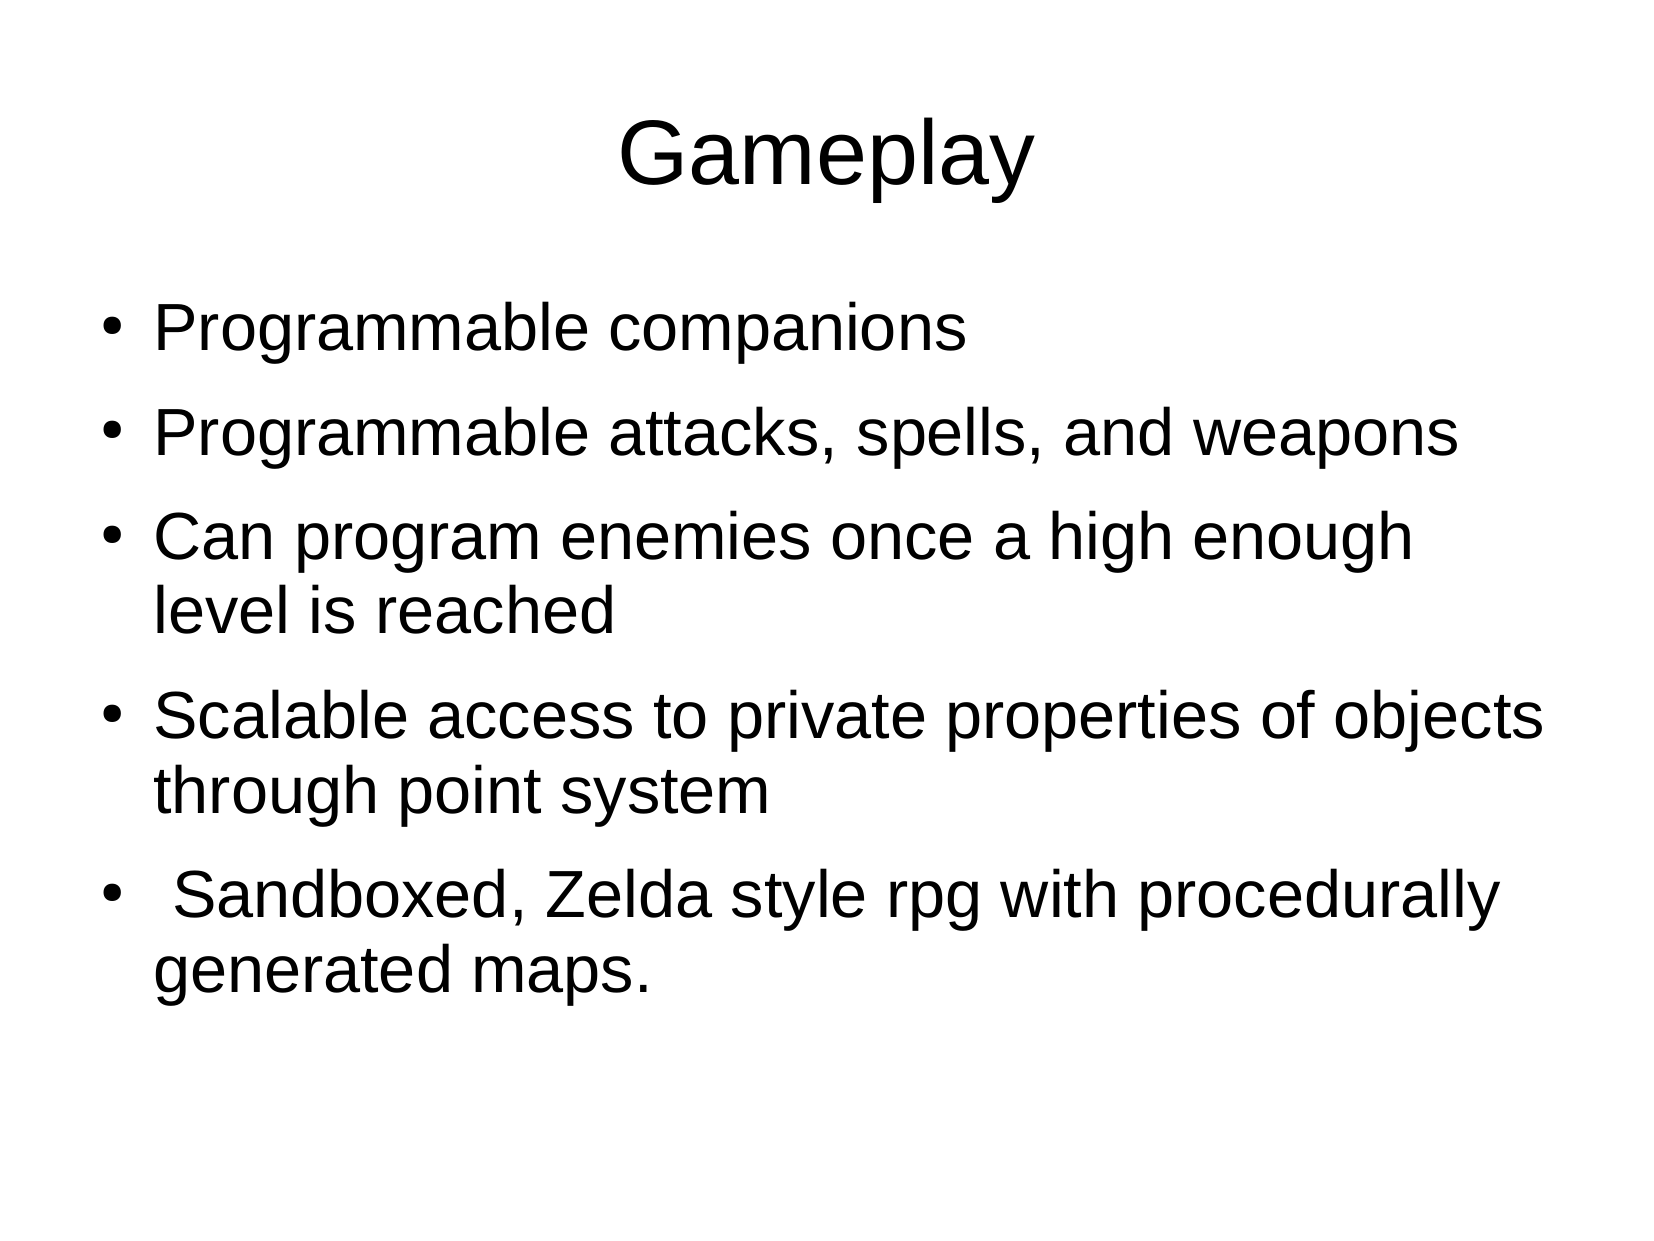

# Gameplay
Programmable companions
Programmable attacks, spells, and weapons
Can program enemies once a high enough level is reached
Scalable access to private properties of objects through point system
 Sandboxed, Zelda style rpg with procedurally generated maps.